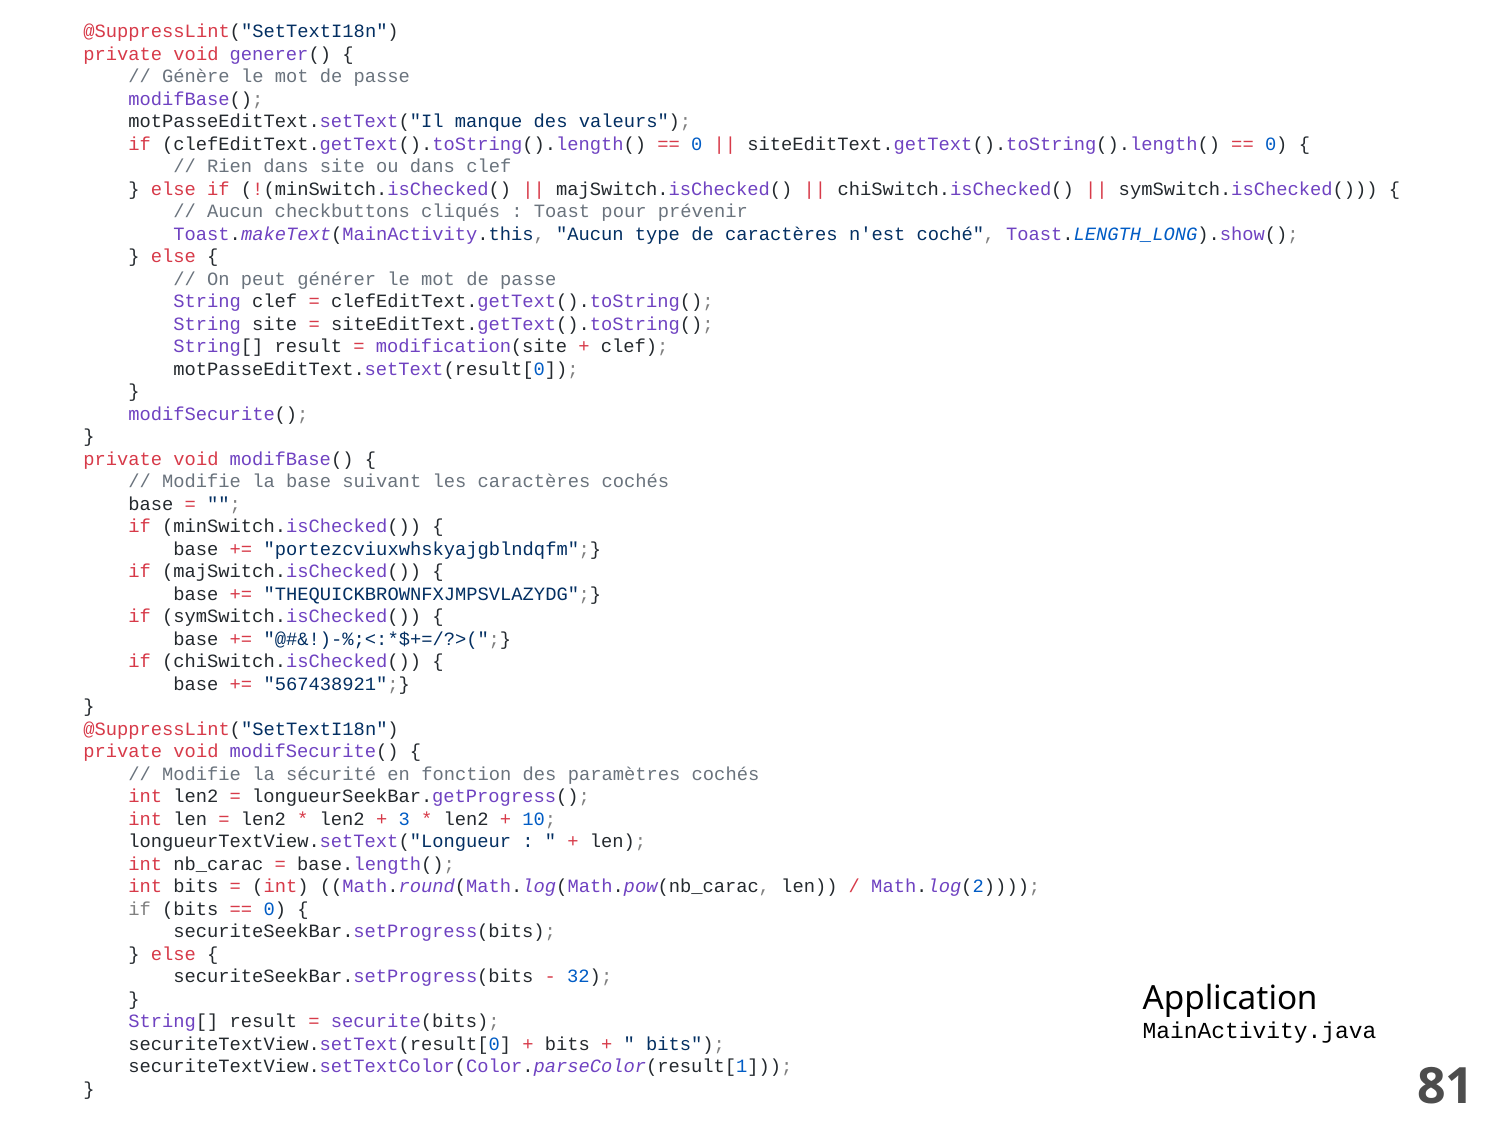

@SuppressLint("SetTextI18n")
 private void generer() {
 // Génère le mot de passe
 modifBase();
 motPasseEditText.setText("Il manque des valeurs");
 if (clefEditText.getText().toString().length() == 0 || siteEditText.getText().toString().length() == 0) {
 // Rien dans site ou dans clef
 } else if (!(minSwitch.isChecked() || majSwitch.isChecked() || chiSwitch.isChecked() || symSwitch.isChecked())) {
 // Aucun checkbuttons cliqués : Toast pour prévenir
 Toast.makeText(MainActivity.this, "Aucun type de caractères n'est coché", Toast.LENGTH_LONG).show();
 } else {
 // On peut générer le mot de passe
 String clef = clefEditText.getText().toString();
 String site = siteEditText.getText().toString();
 String[] result = modification(site + clef);
 motPasseEditText.setText(result[0]);
 }
 modifSecurite();
 }
 private void modifBase() {
 // Modifie la base suivant les caractères cochés
 base = "";
 if (minSwitch.isChecked()) {
 base += "portezcviuxwhskyajgblndqfm";}
 if (majSwitch.isChecked()) {
 base += "THEQUICKBROWNFXJMPSVLAZYDG";}
 if (symSwitch.isChecked()) {
 base += "@#&!)-%;<:*$+=/?>(";}
 if (chiSwitch.isChecked()) {
 base += "567438921";}
 }
 @SuppressLint("SetTextI18n")
 private void modifSecurite() {
 // Modifie la sécurité en fonction des paramètres cochés
 int len2 = longueurSeekBar.getProgress();
 int len = len2 * len2 + 3 * len2 + 10;
 longueurTextView.setText("Longueur : " + len);
 int nb_carac = base.length();
 int bits = (int) ((Math.round(Math.log(Math.pow(nb_carac, len)) / Math.log(2))));
 if (bits == 0) {
 securiteSeekBar.setProgress(bits);
 } else {
 securiteSeekBar.setProgress(bits - 32);
 }
 String[] result = securite(bits);
 securiteTextView.setText(result[0] + bits + " bits");
 securiteTextView.setTextColor(Color.parseColor(result[1]));
 }
Application
MainActivity.java